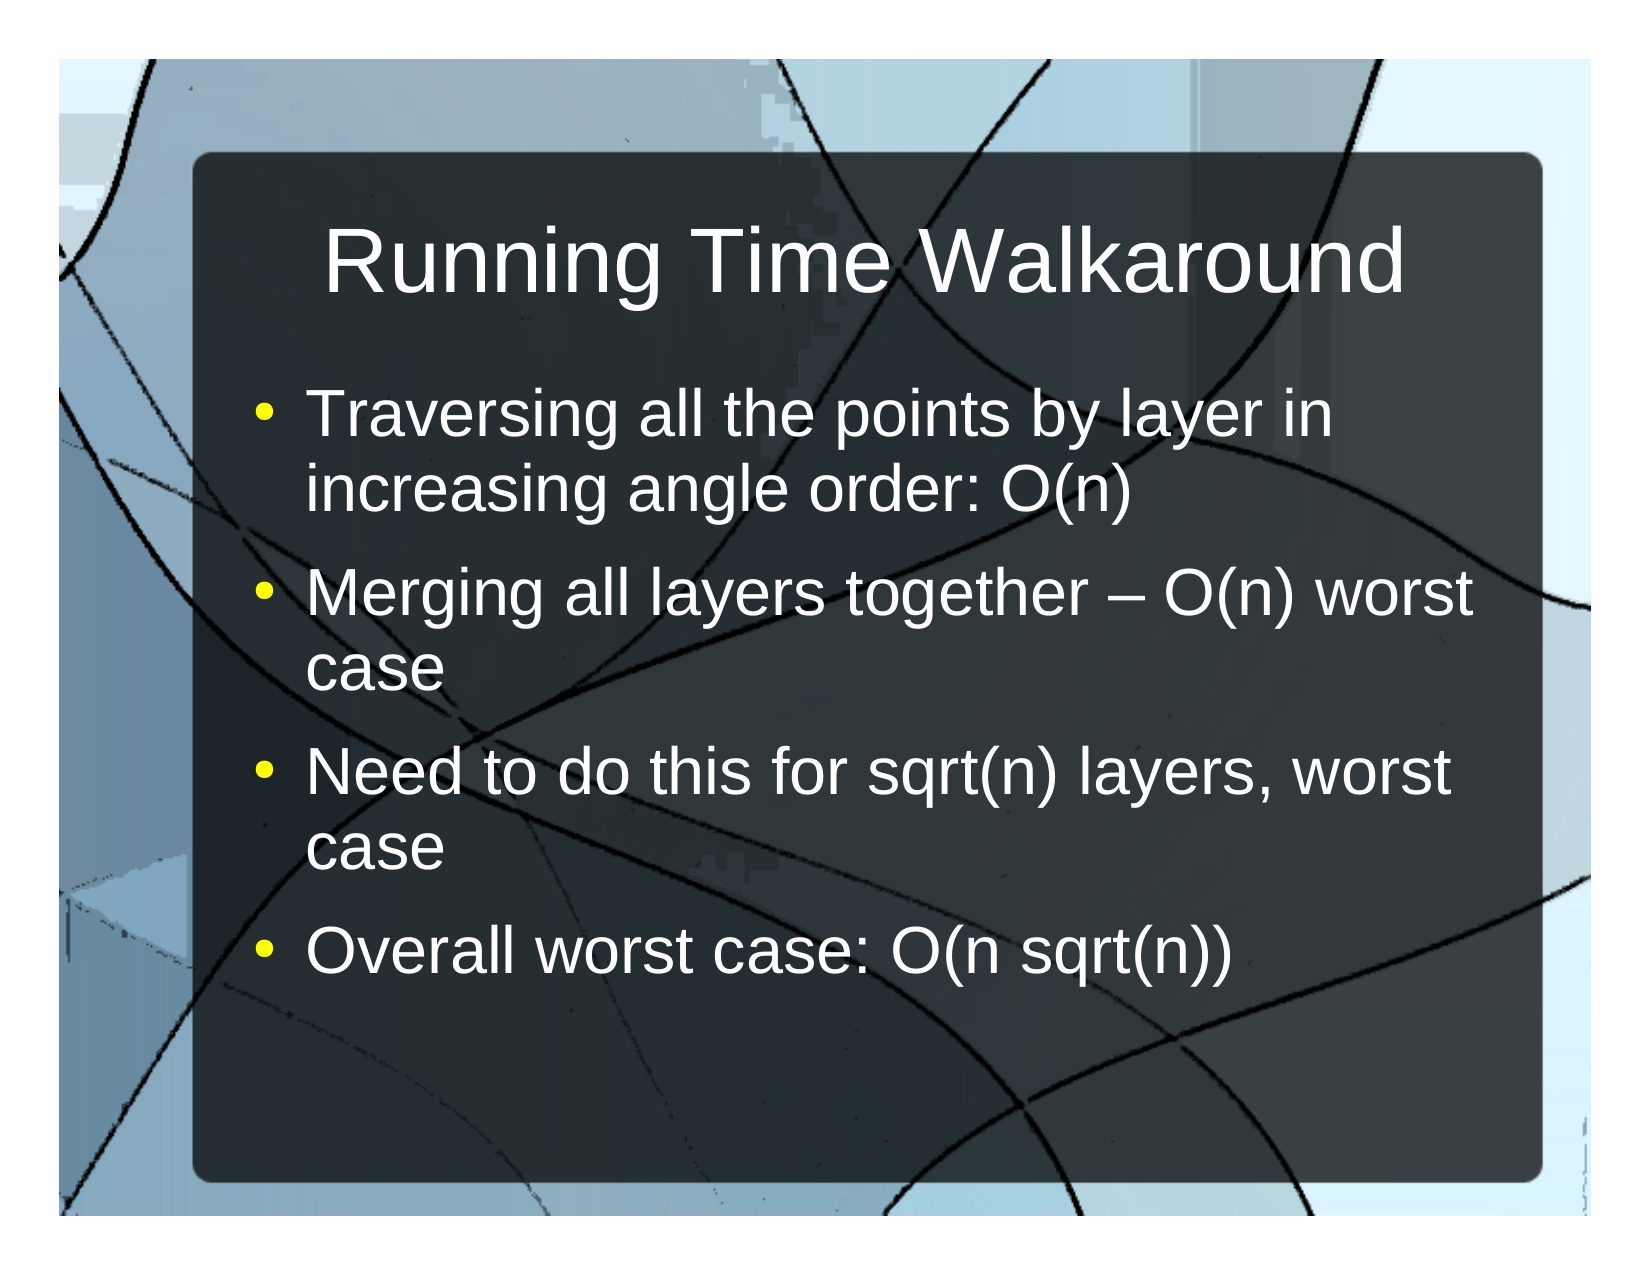

# Running Time Walkaround
Traversing all the points by layer in increasing angle order: O(n)
Merging all layers together – O(n) worst case
Need to do this for sqrt(n) layers, worst case
Overall worst case: O(n sqrt(n))